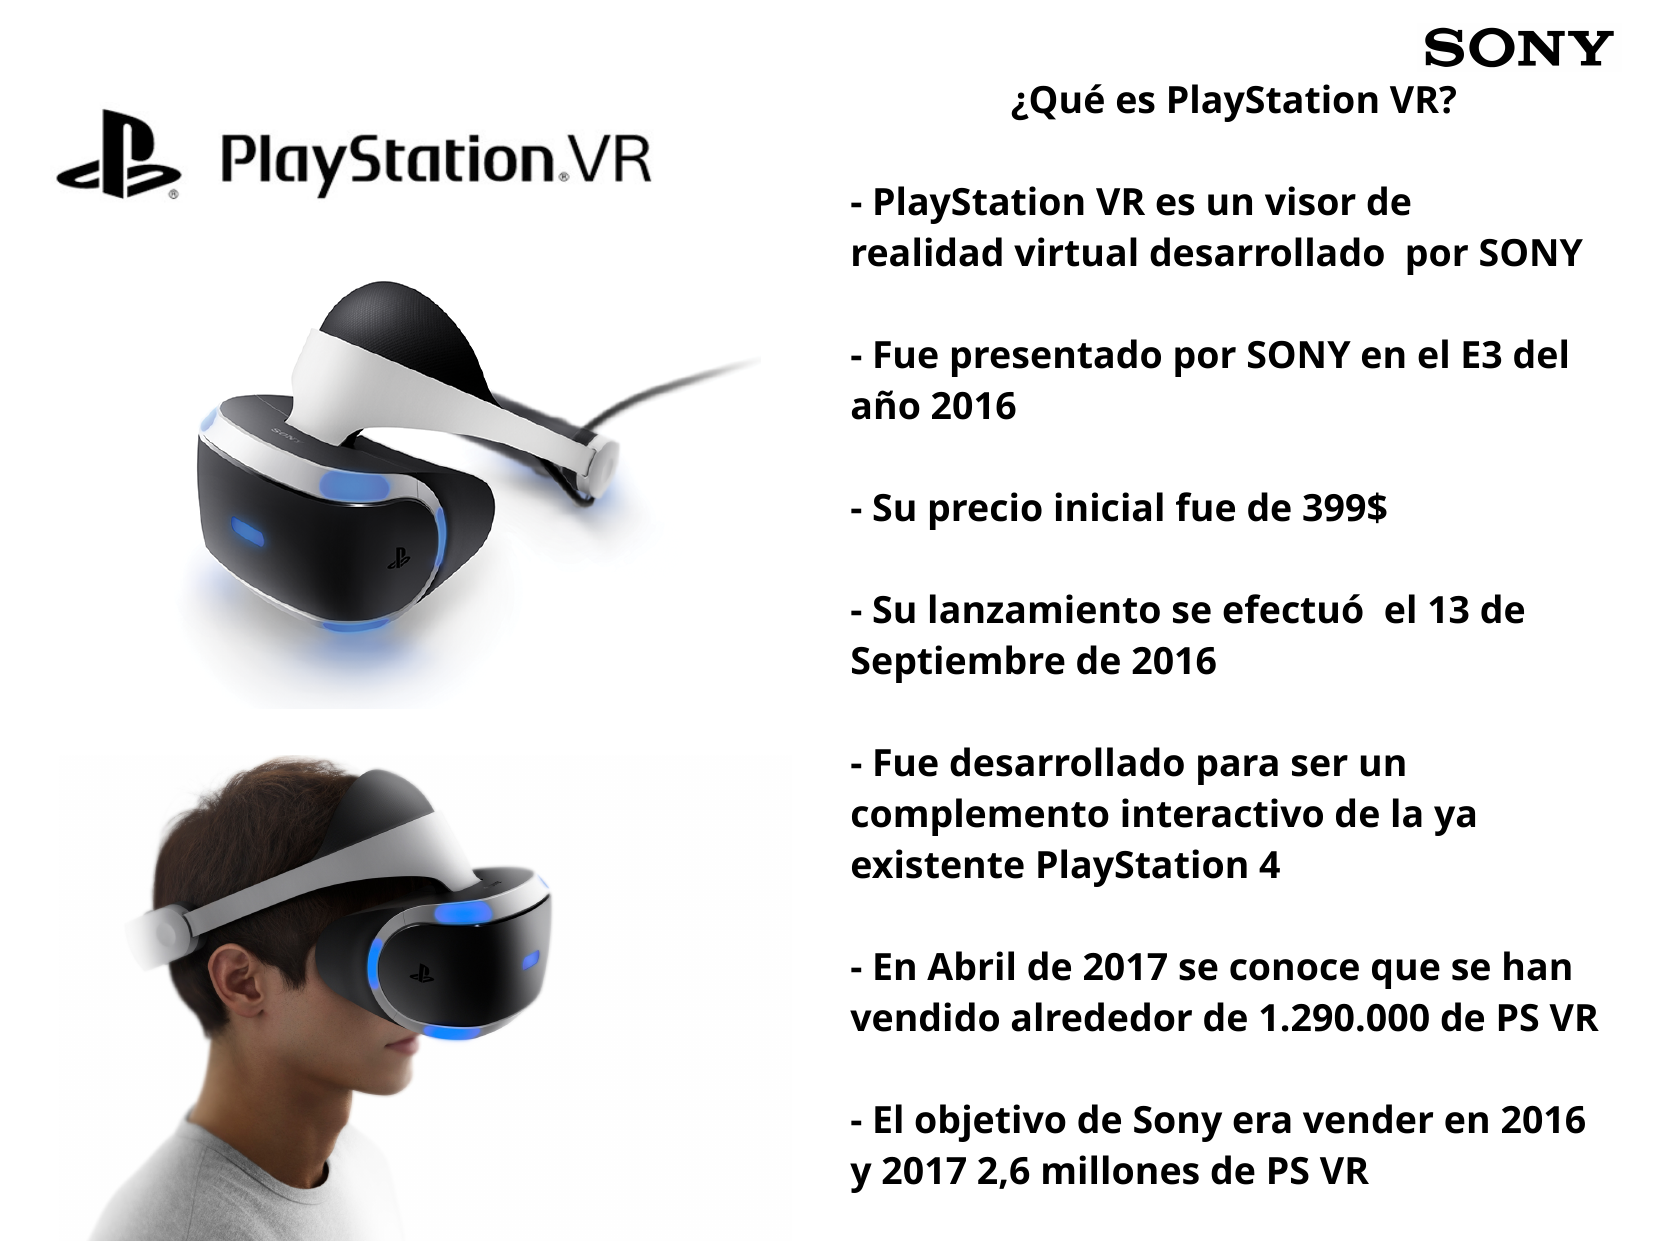

# ¿Qué es PlayStation VR?
- PlayStation VR es un visor de
realidad virtual desarrollado por SONY
- Fue presentado por SONY en el E3 del año 2016
- Su precio inicial fue de 399$
- Su lanzamiento se efectuó el 13 de Septiembre de 2016
- Fue desarrollado para ser un complemento interactivo de la ya existente PlayStation 4
- En Abril de 2017 se conoce que se han vendido alrededor de 1.290.000 de PS VR
- El objetivo de Sony era vender en 2016 y 2017 2,6 millones de PS VR